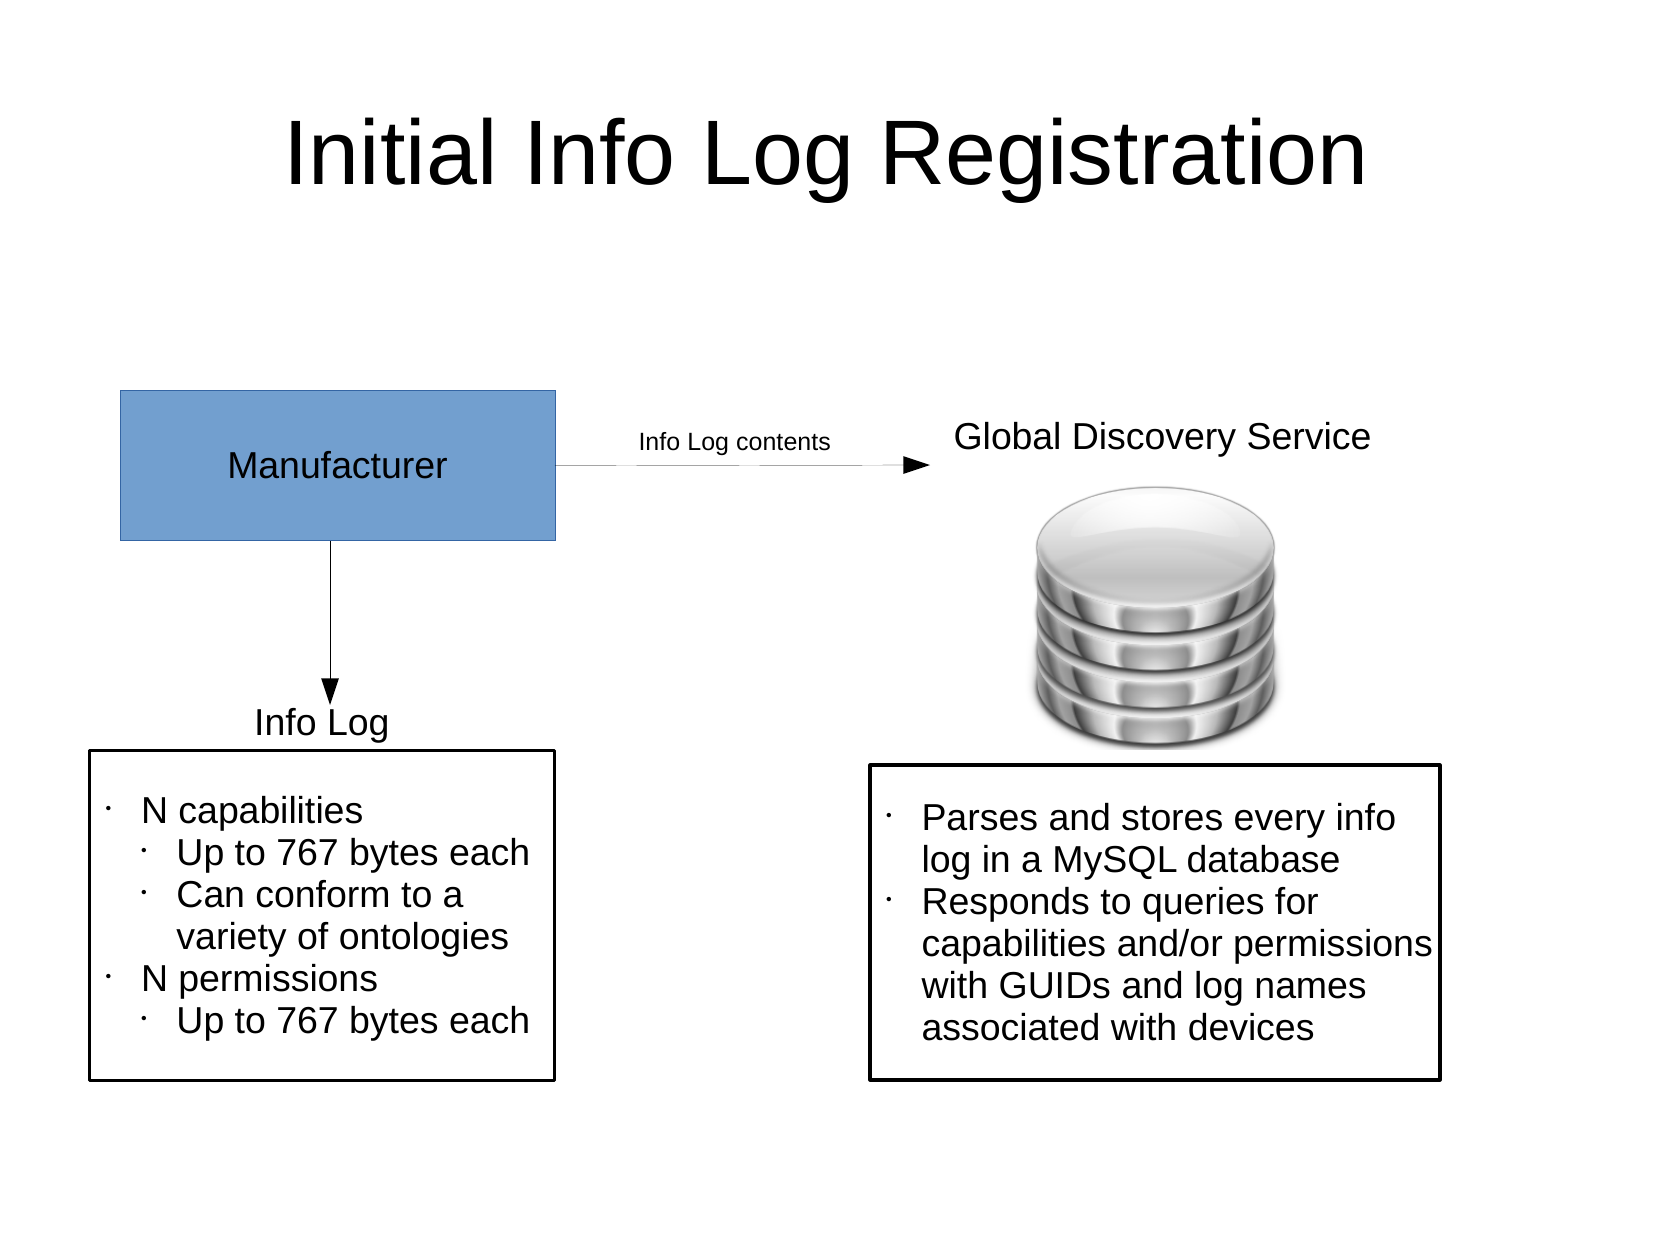

# Initial Info Log Registration
Manufacturer
Global Discovery Service
Info Log contents
Info Log
N capabilities
Up to 767 bytes each
Can conform to a
variety of ontologies
N permissions
Up to 767 bytes each
Parses and stores every info
log in a MySQL database
Responds to queries for
capabilities and/or permissions
with GUIDs and log names
associated with devices